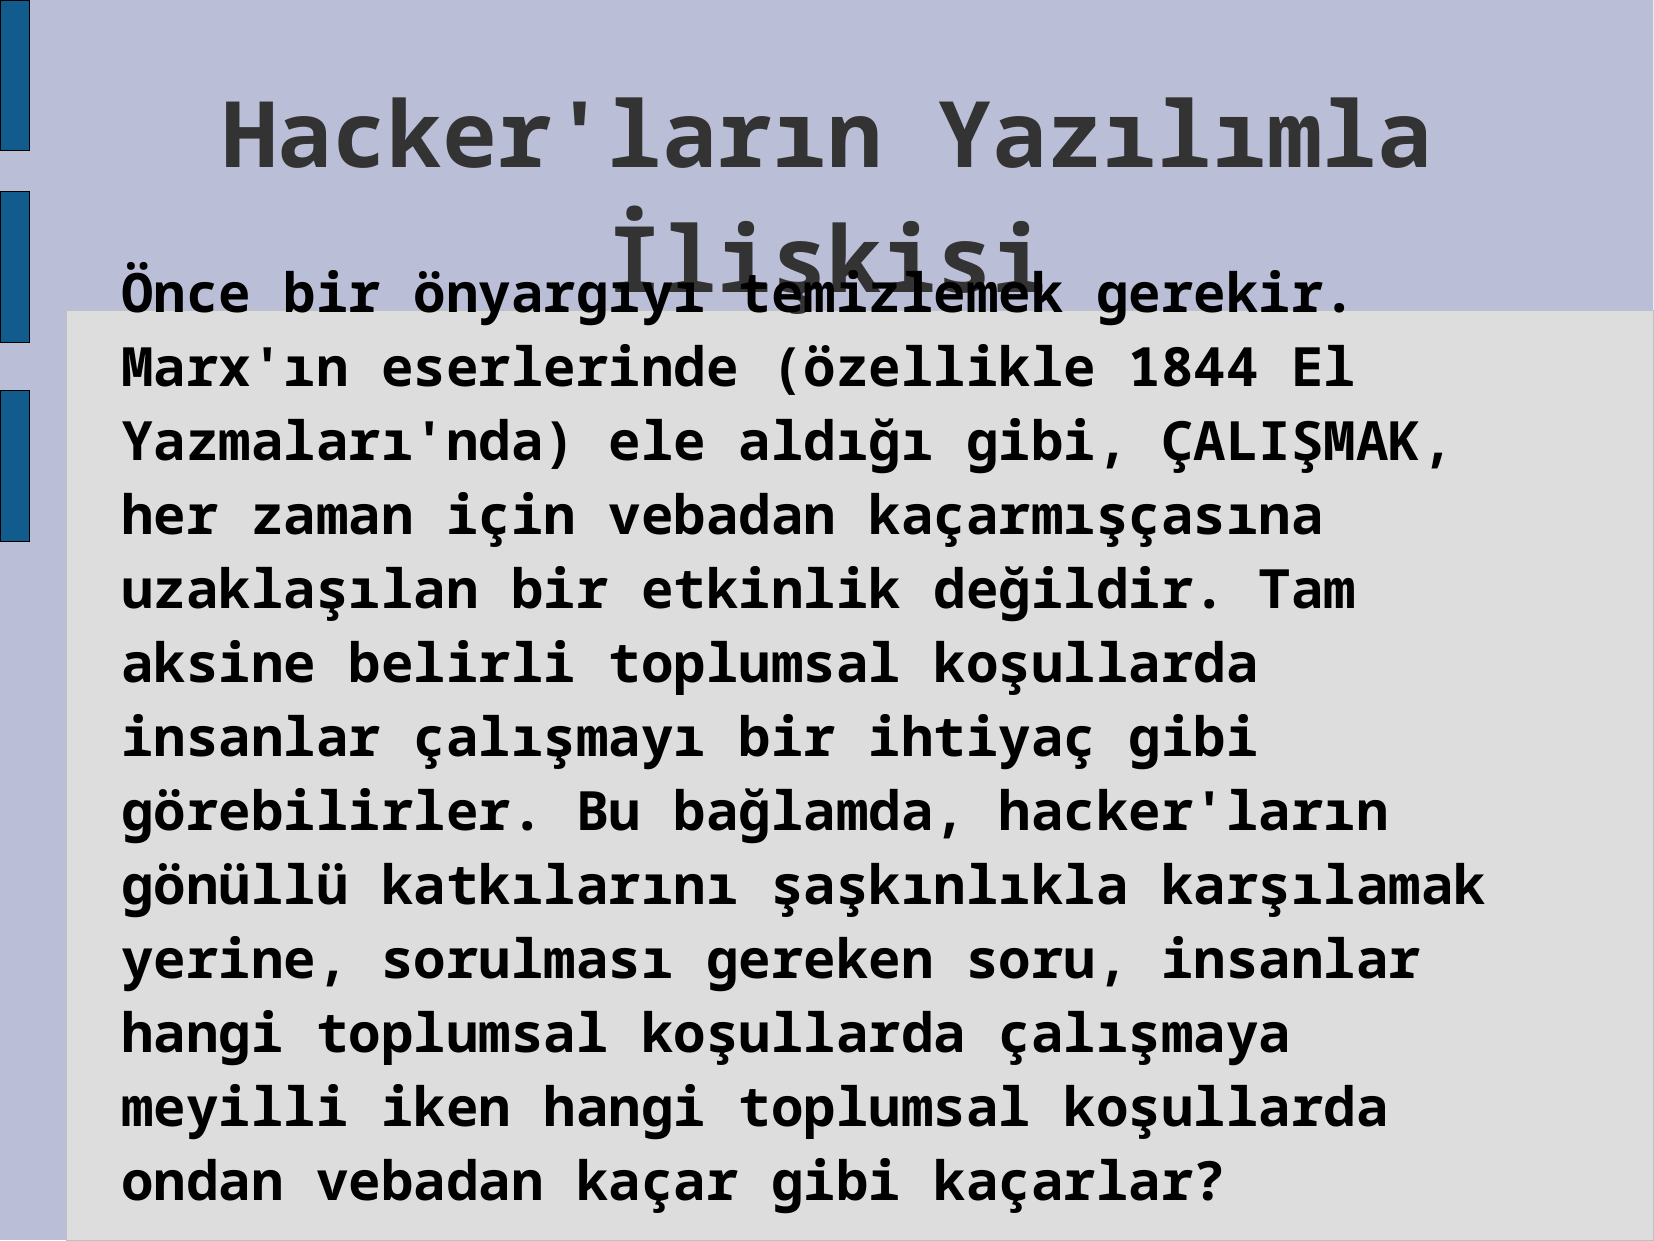

# Hacker'ların Yazılımla İlişkisi
Önce bir önyargıyı temizlemek gerekir. Marx'ın eserlerinde (özellikle 1844 El Yazmaları'nda) ele aldığı gibi, ÇALIŞMAK, her zaman için vebadan kaçarmışçasına uzaklaşılan bir etkinlik değildir. Tam aksine belirli toplumsal koşullarda insanlar çalışmayı bir ihtiyaç gibi görebilirler. Bu bağlamda, hacker'ların gönüllü katkılarını şaşkınlıkla karşılamak yerine, sorulması gereken soru, insanlar hangi toplumsal koşullarda çalışmaya meyilli iken hangi toplumsal koşullarda ondan vebadan kaçar gibi kaçarlar?